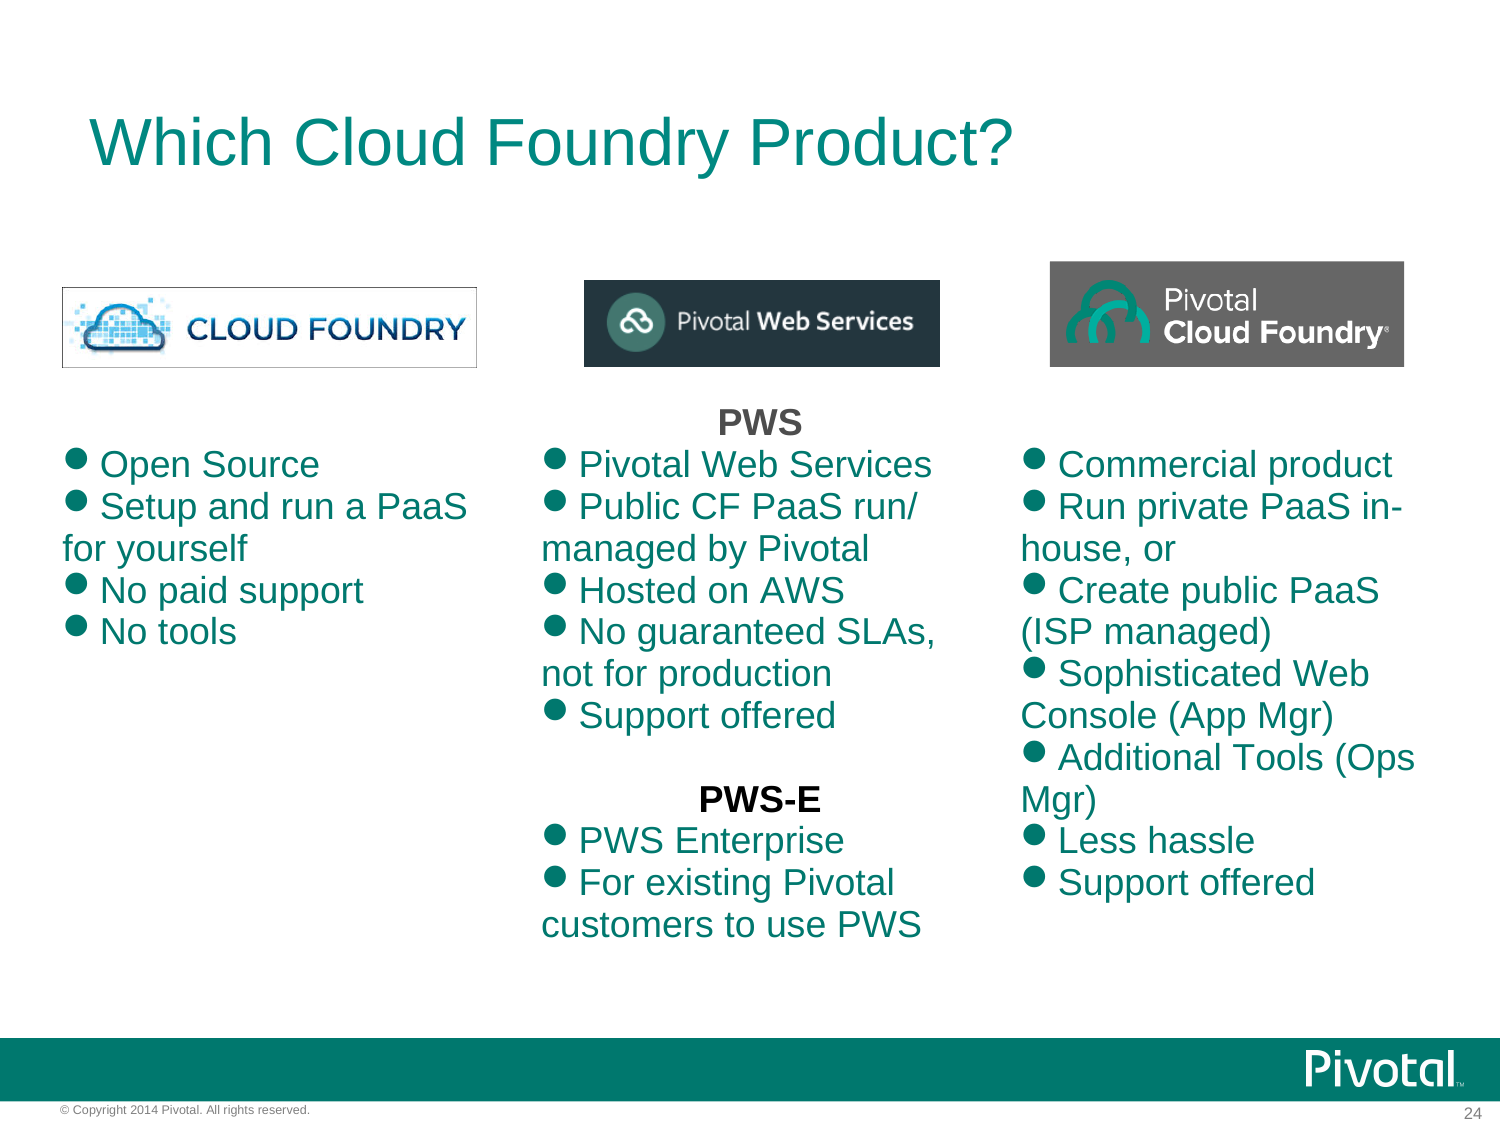

# Which Cloud Foundry Product?
| | | |
| --- | --- | --- |
| Open Source Setup and run a PaaS for yourself No paid support No tools | PWS Pivotal Web Services Public CF PaaS run/ managed by Pivotal Hosted on AWS No guaranteed SLAs, not for production Support offered PWS-E PWS Enterprise For existing Pivotal customers to use PWS | Commercial product Run private PaaS in-house, or Create public PaaS (ISP managed) Sophisticated Web Console (App Mgr) Additional Tools (Ops Mgr) Less hassle Support offered |